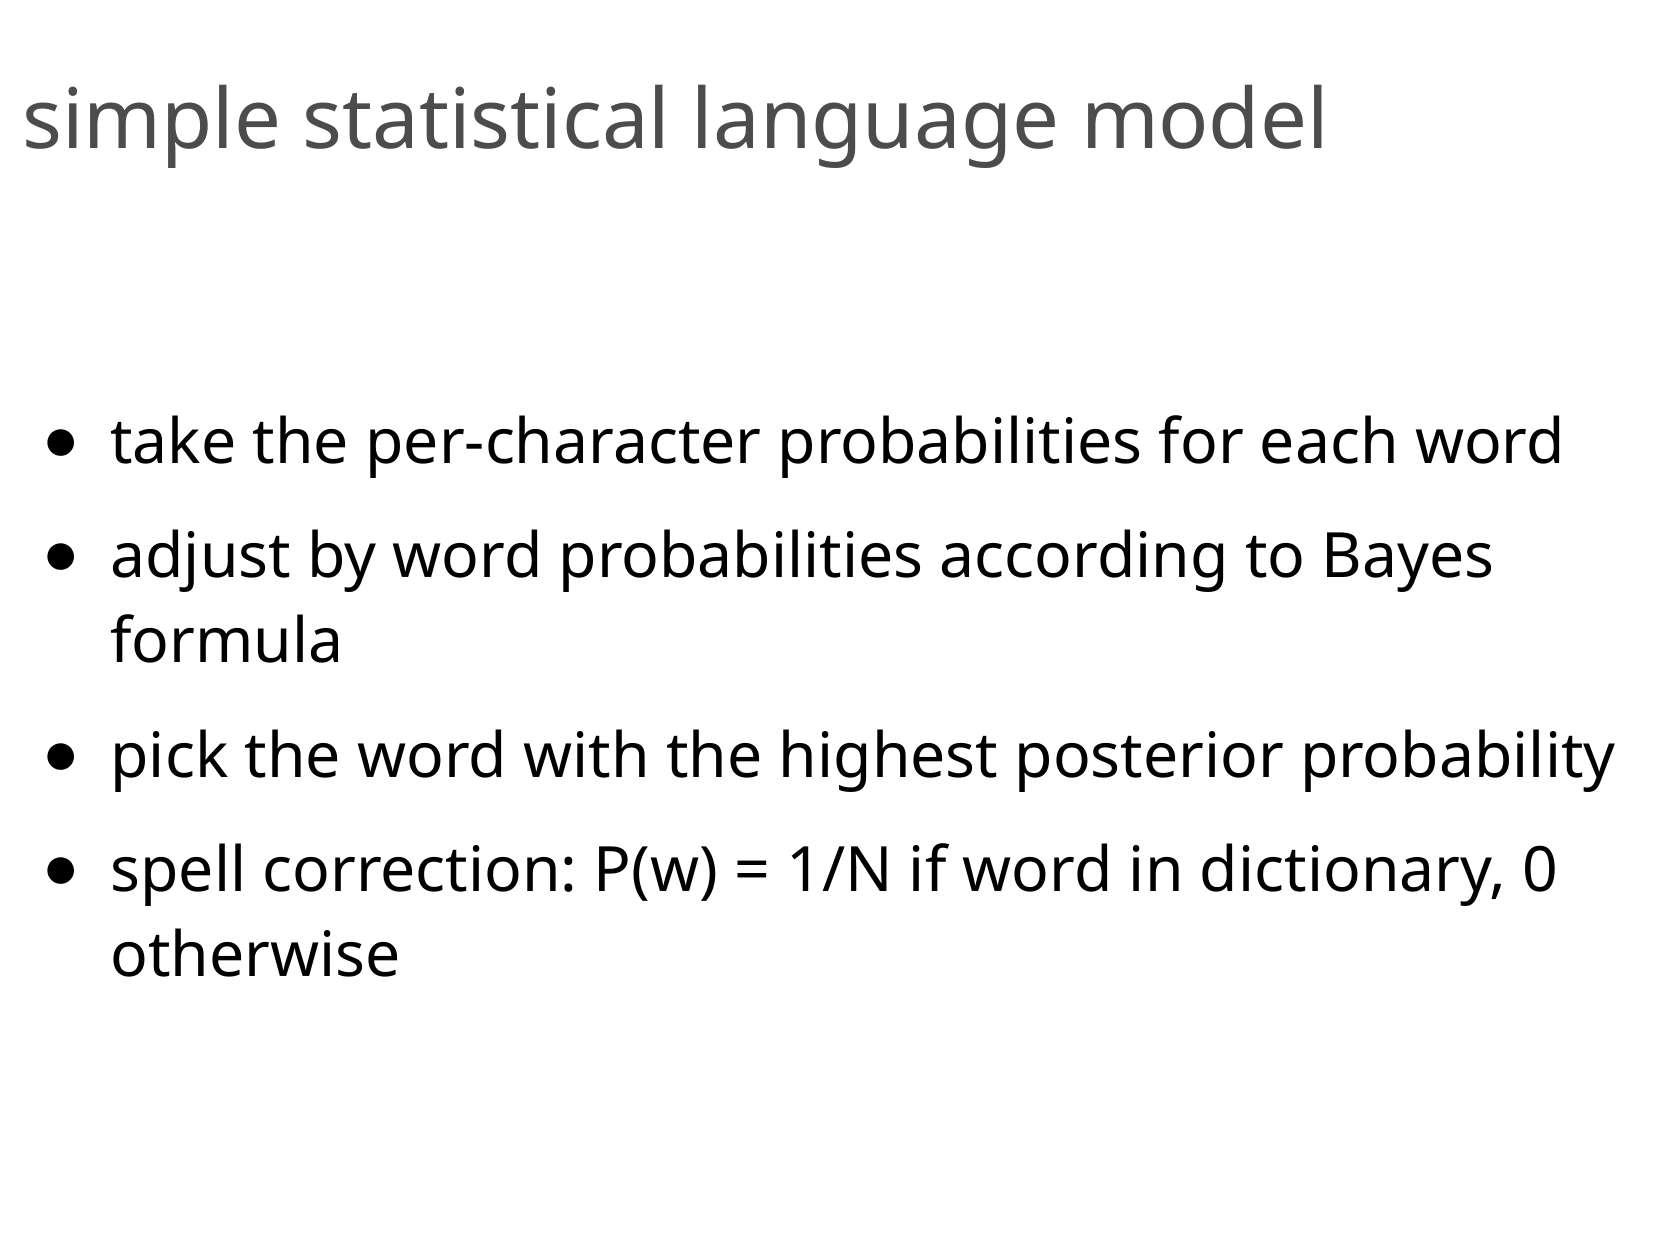

# simple statistical language model
take the per-character probabilities for each word
adjust by word probabilities according to Bayes formula
pick the word with the highest posterior probability
spell correction: P(w) = 1/N if word in dictionary, 0 otherwise